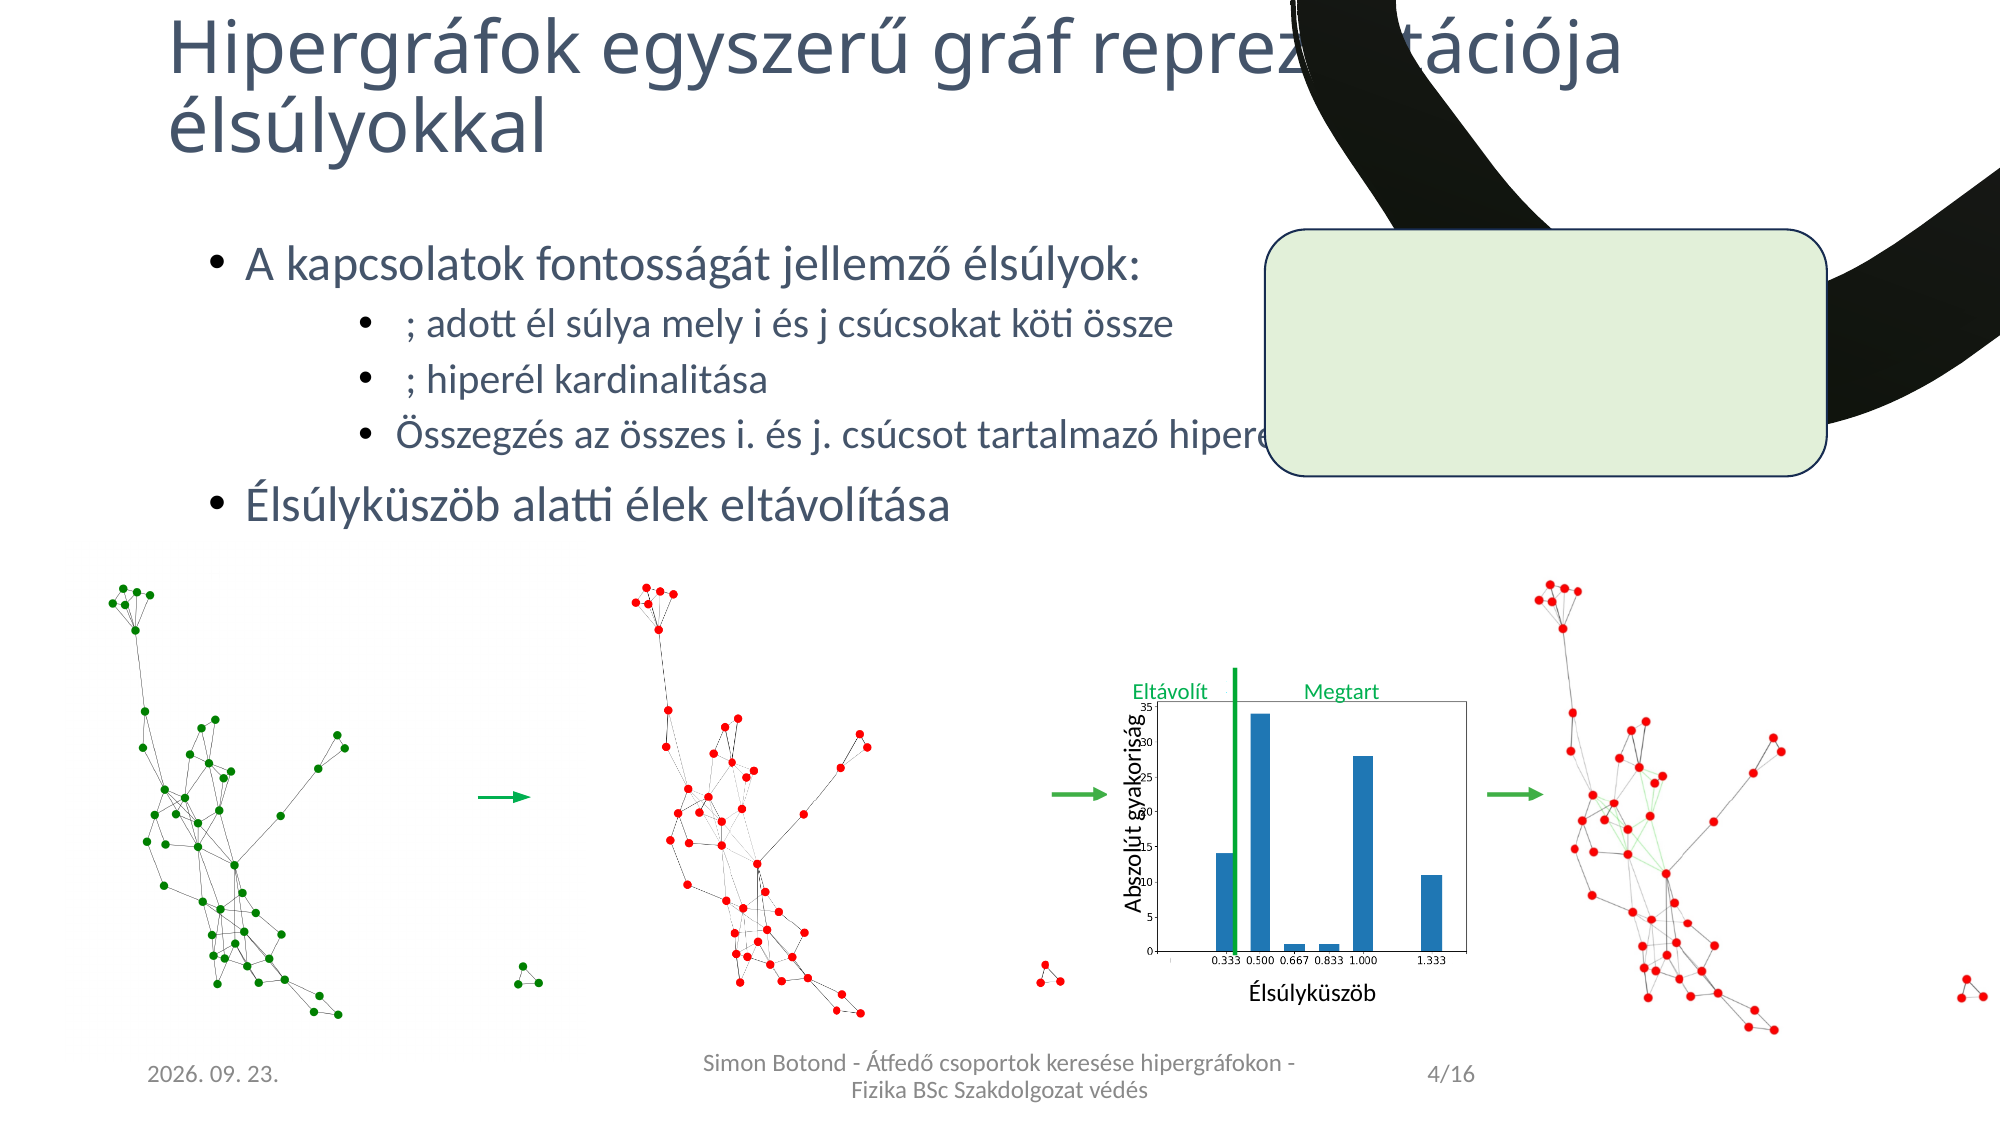

# Hipergráfok egyszerű gráf reprezentációja élsúlyokkal
A kapcsolatok fontosságát jellemző élsúlyok:
 ; adott él súlya mely i és j csúcsokat köti össze
 ; hiperél kardinalitása
Összegzés az összes i. és j. csúcsot tartalmazó hiperélre
Élsúlyküszöb alatti élek eltávolítása
Eltávolít
Megtart
Abszolút gyakoriság
Élsúlyküszöb
Simon Botond - Átfedő csoportok keresése hipergráfokon - Fizika BSc Szakdolgozat védés
4/16